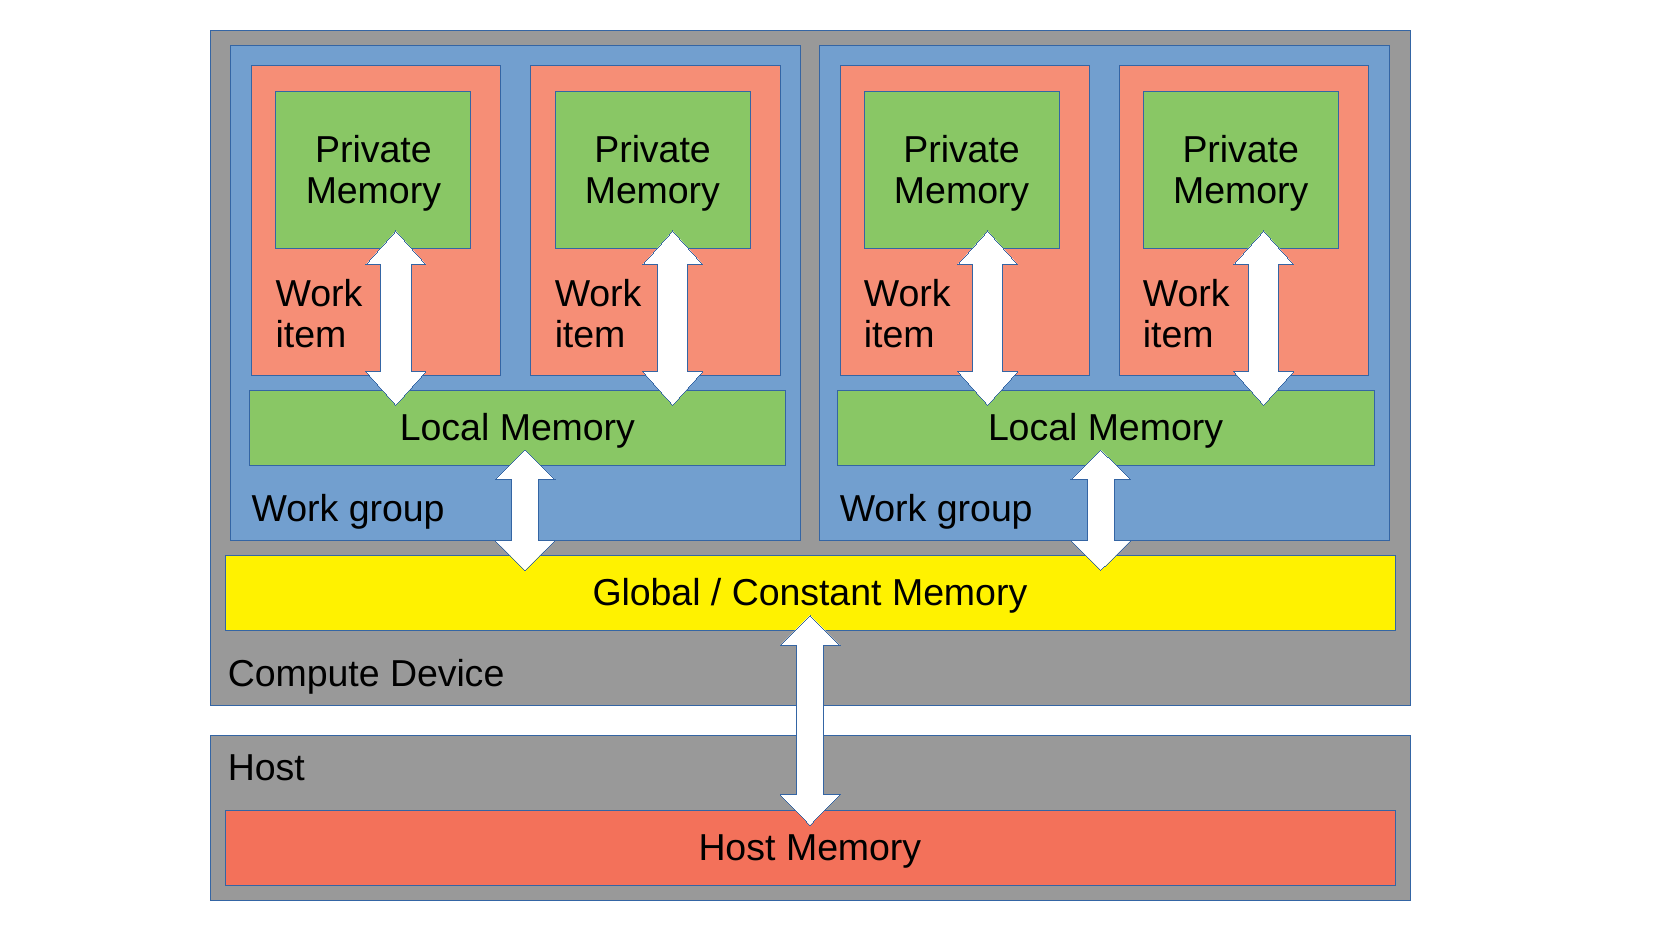

Private
Memory
Work
item
Private
Memory
Work
item
Local Memory
Work group
Private
Memory
Work
item
Private
Memory
Work
item
Local Memory
Work group
Global / Constant Memory
Compute Device
Host
Host Memory